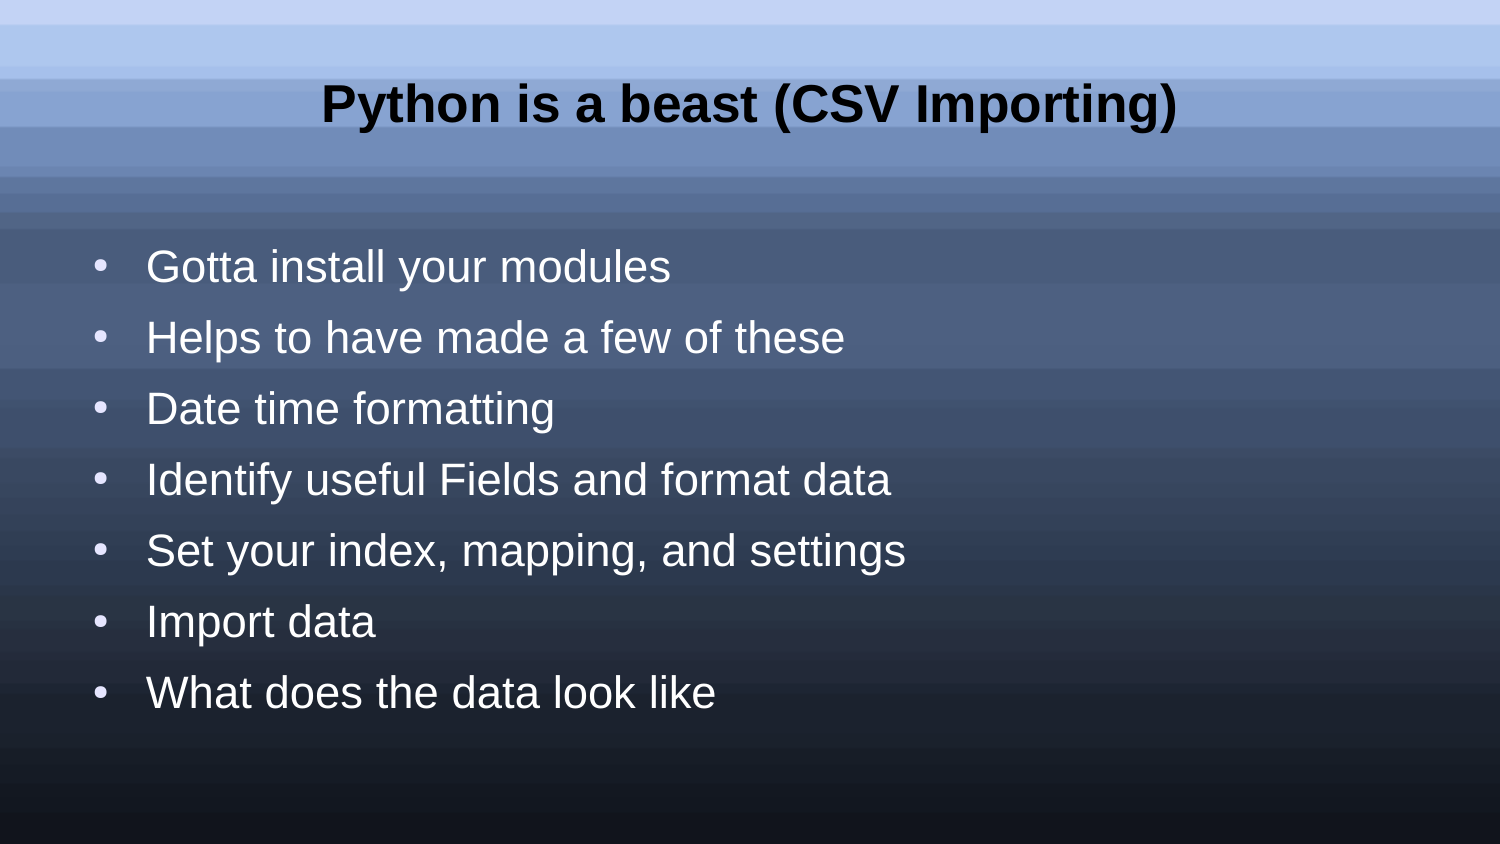

# Python is a beast (CSV Importing)
Gotta install your modules
Helps to have made a few of these
Date time formatting
Identify useful Fields and format data
Set your index, mapping, and settings
Import data
What does the data look like